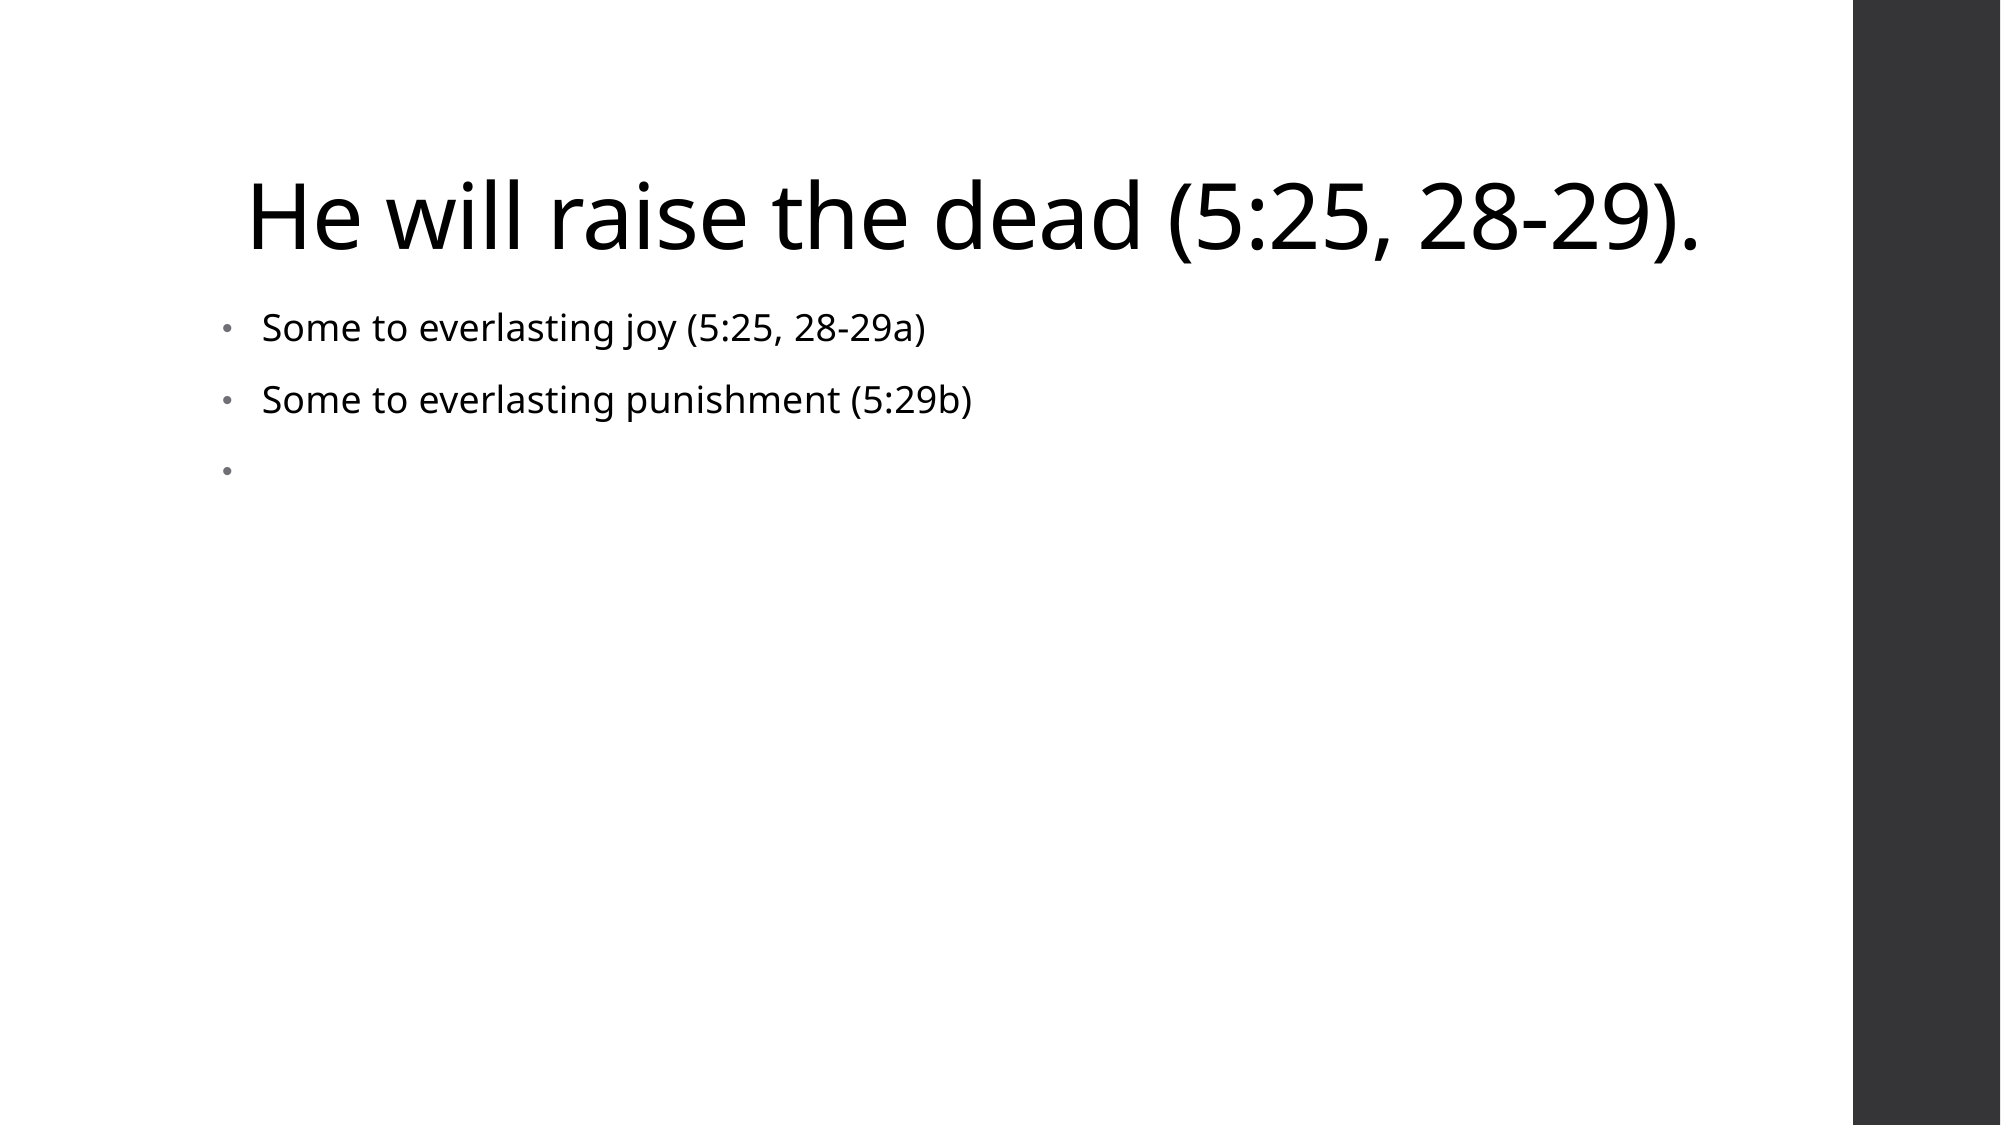

# He will raise the dead (5:25, 28-29).
 Some to everlasting joy (5:25, 28-29a)
 Some to everlasting punishment (5:29b)